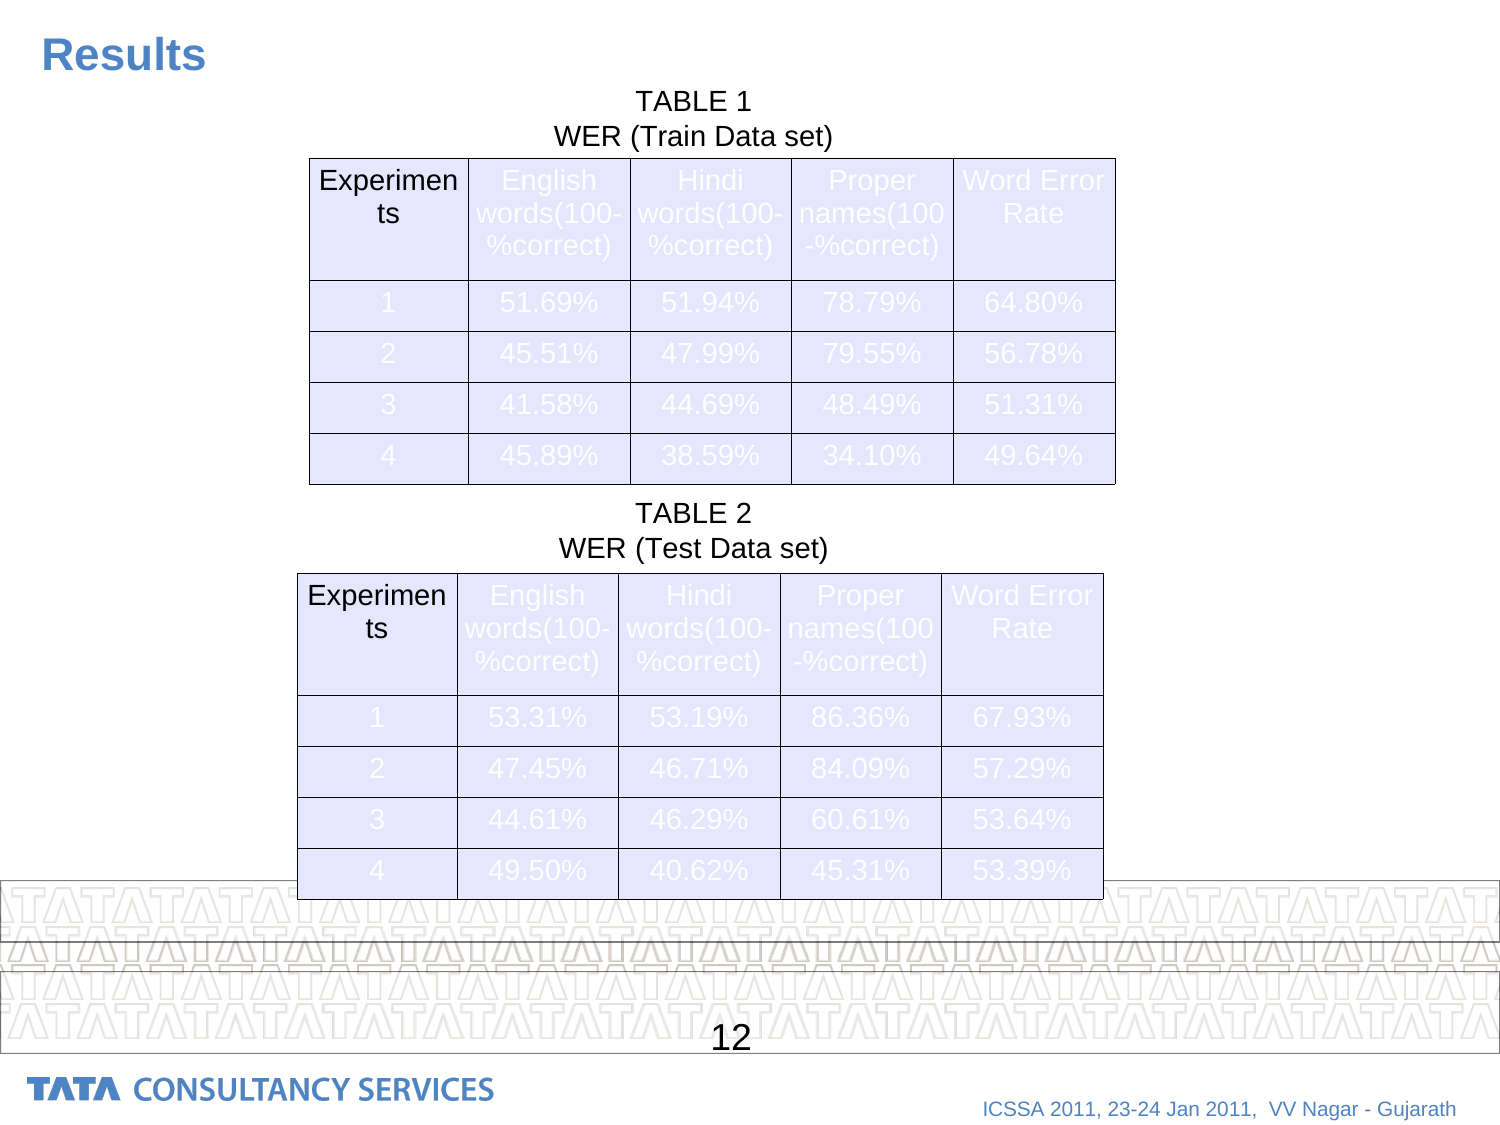

# Results
TABLE 1
WER (Train Data set)
| Experiments | English words(100-%correct) | Hindi words(100-%correct) | Proper names(100-%correct) | Word Error Rate |
| --- | --- | --- | --- | --- |
| 1 | 51.69% | 51.94% | 78.79% | 64.80% |
| 2 | 45.51% | 47.99% | 79.55% | 56.78% |
| 3 | 41.58% | 44.69% | 48.49% | 51.31% |
| 4 | 45.89% | 38.59% | 34.10% | 49.64% |
TABLE 2
WER (Test Data set)
| Experiments | English words(100-%correct) | Hindi words(100-%correct) | Proper names(100-%correct) | Word Error Rate |
| --- | --- | --- | --- | --- |
| 1 | 53.31% | 53.19% | 86.36% | 67.93% |
| 2 | 47.45% | 46.71% | 84.09% | 57.29% |
| 3 | 44.61% | 46.29% | 60.61% | 53.64% |
| 4 | 49.50% | 40.62% | 45.31% | 53.39% |
12